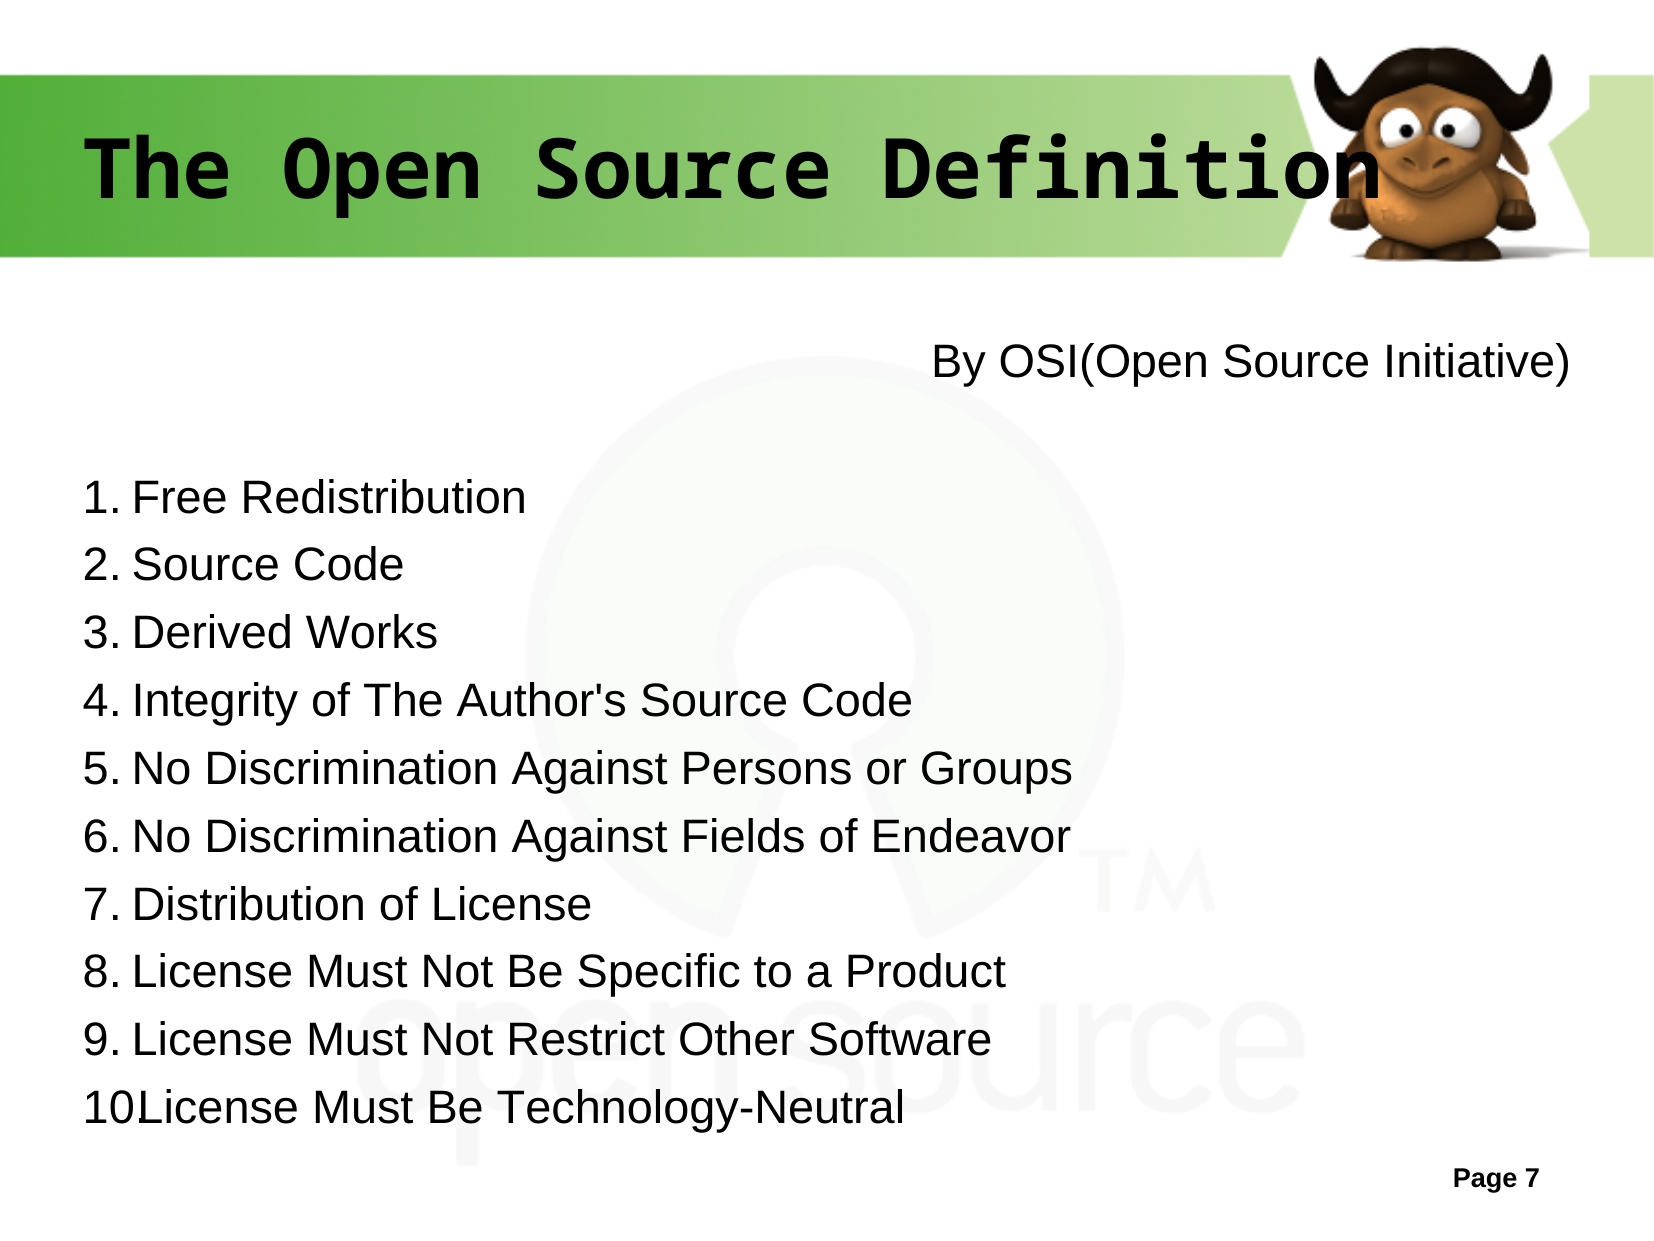

# The Open Source Definition
By OSI(Open Source Initiative)
 Free Redistribution
 Source Code
 Derived Works
 Integrity of The Author's Source Code
 No Discrimination Against Persons or Groups
 No Discrimination Against Fields of Endeavor
 Distribution of License
 License Must Not Be Specific to a Product
 License Must Not Restrict Other Software
 License Must Be Technology-Neutral